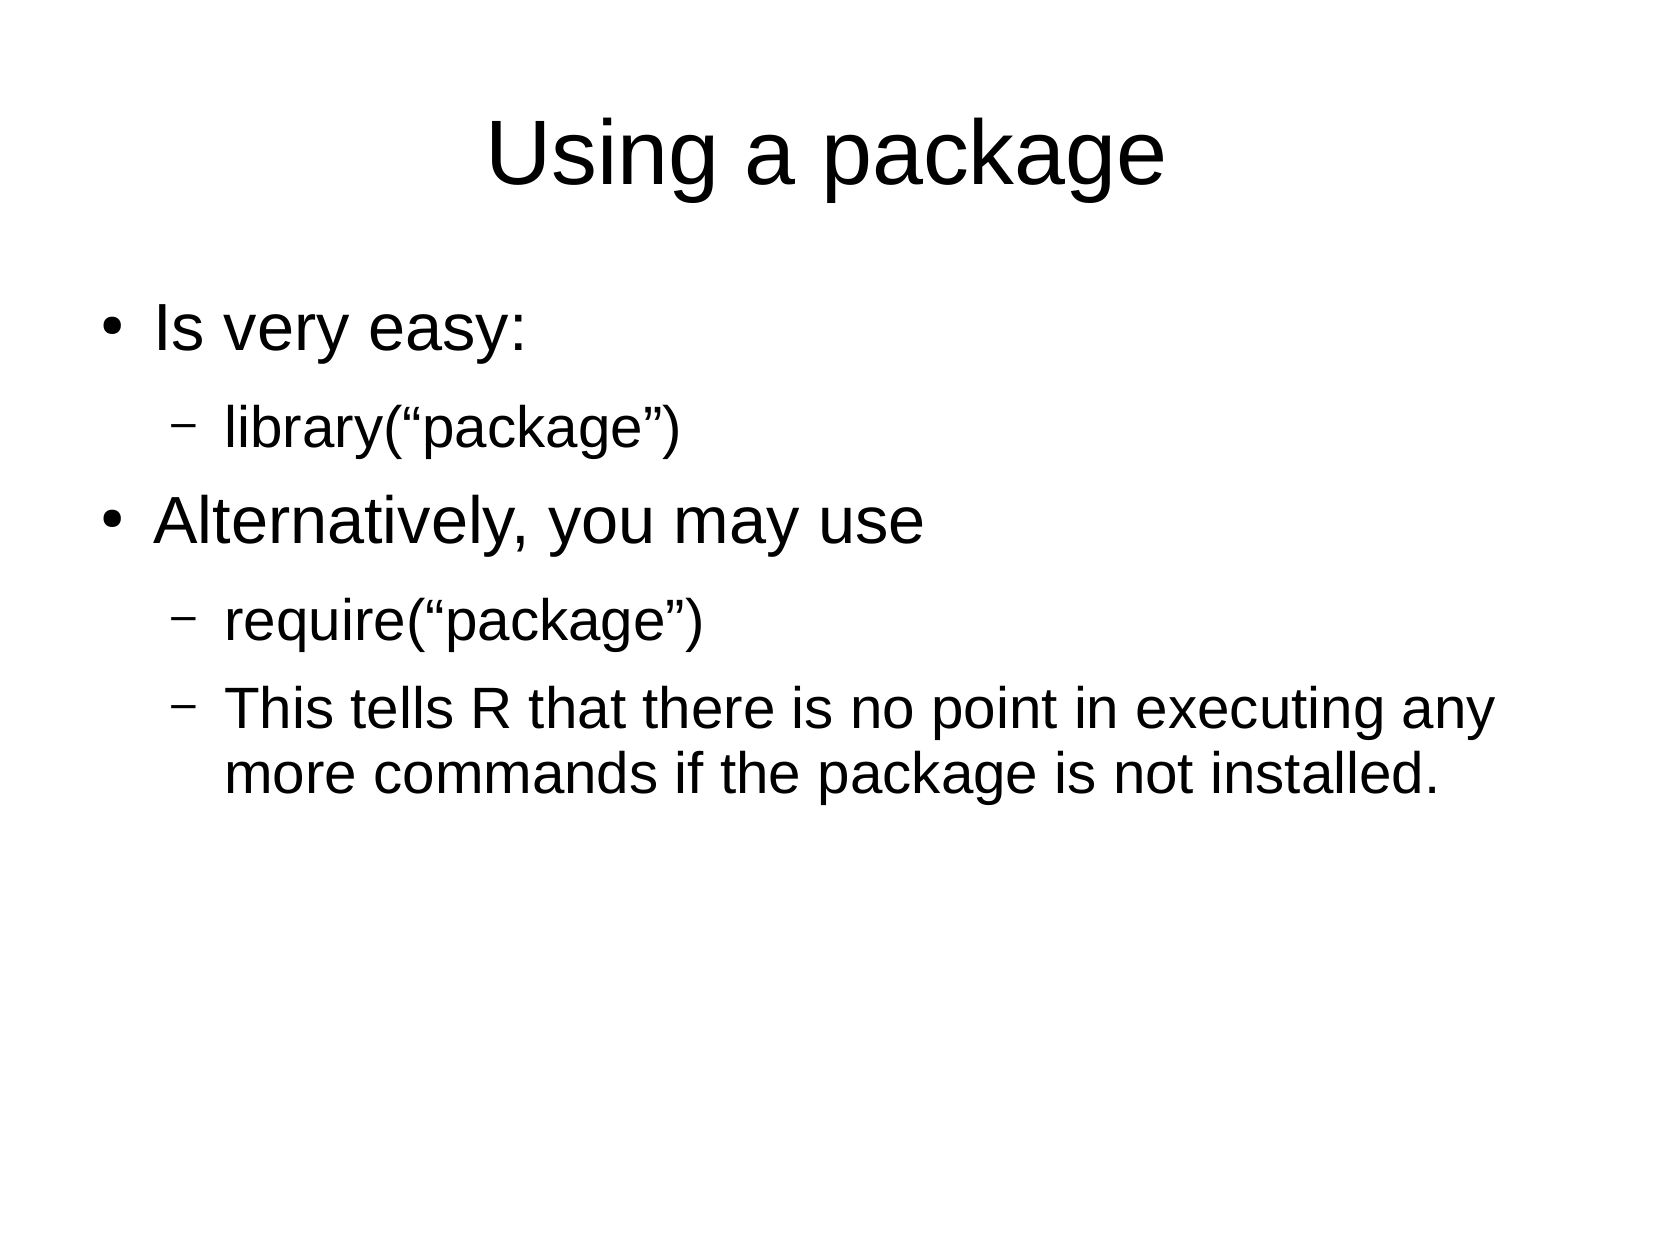

# Using a package
Is very easy:
library(“package”)
Alternatively, you may use
require(“package”)
This tells R that there is no point in executing any more commands if the package is not installed.